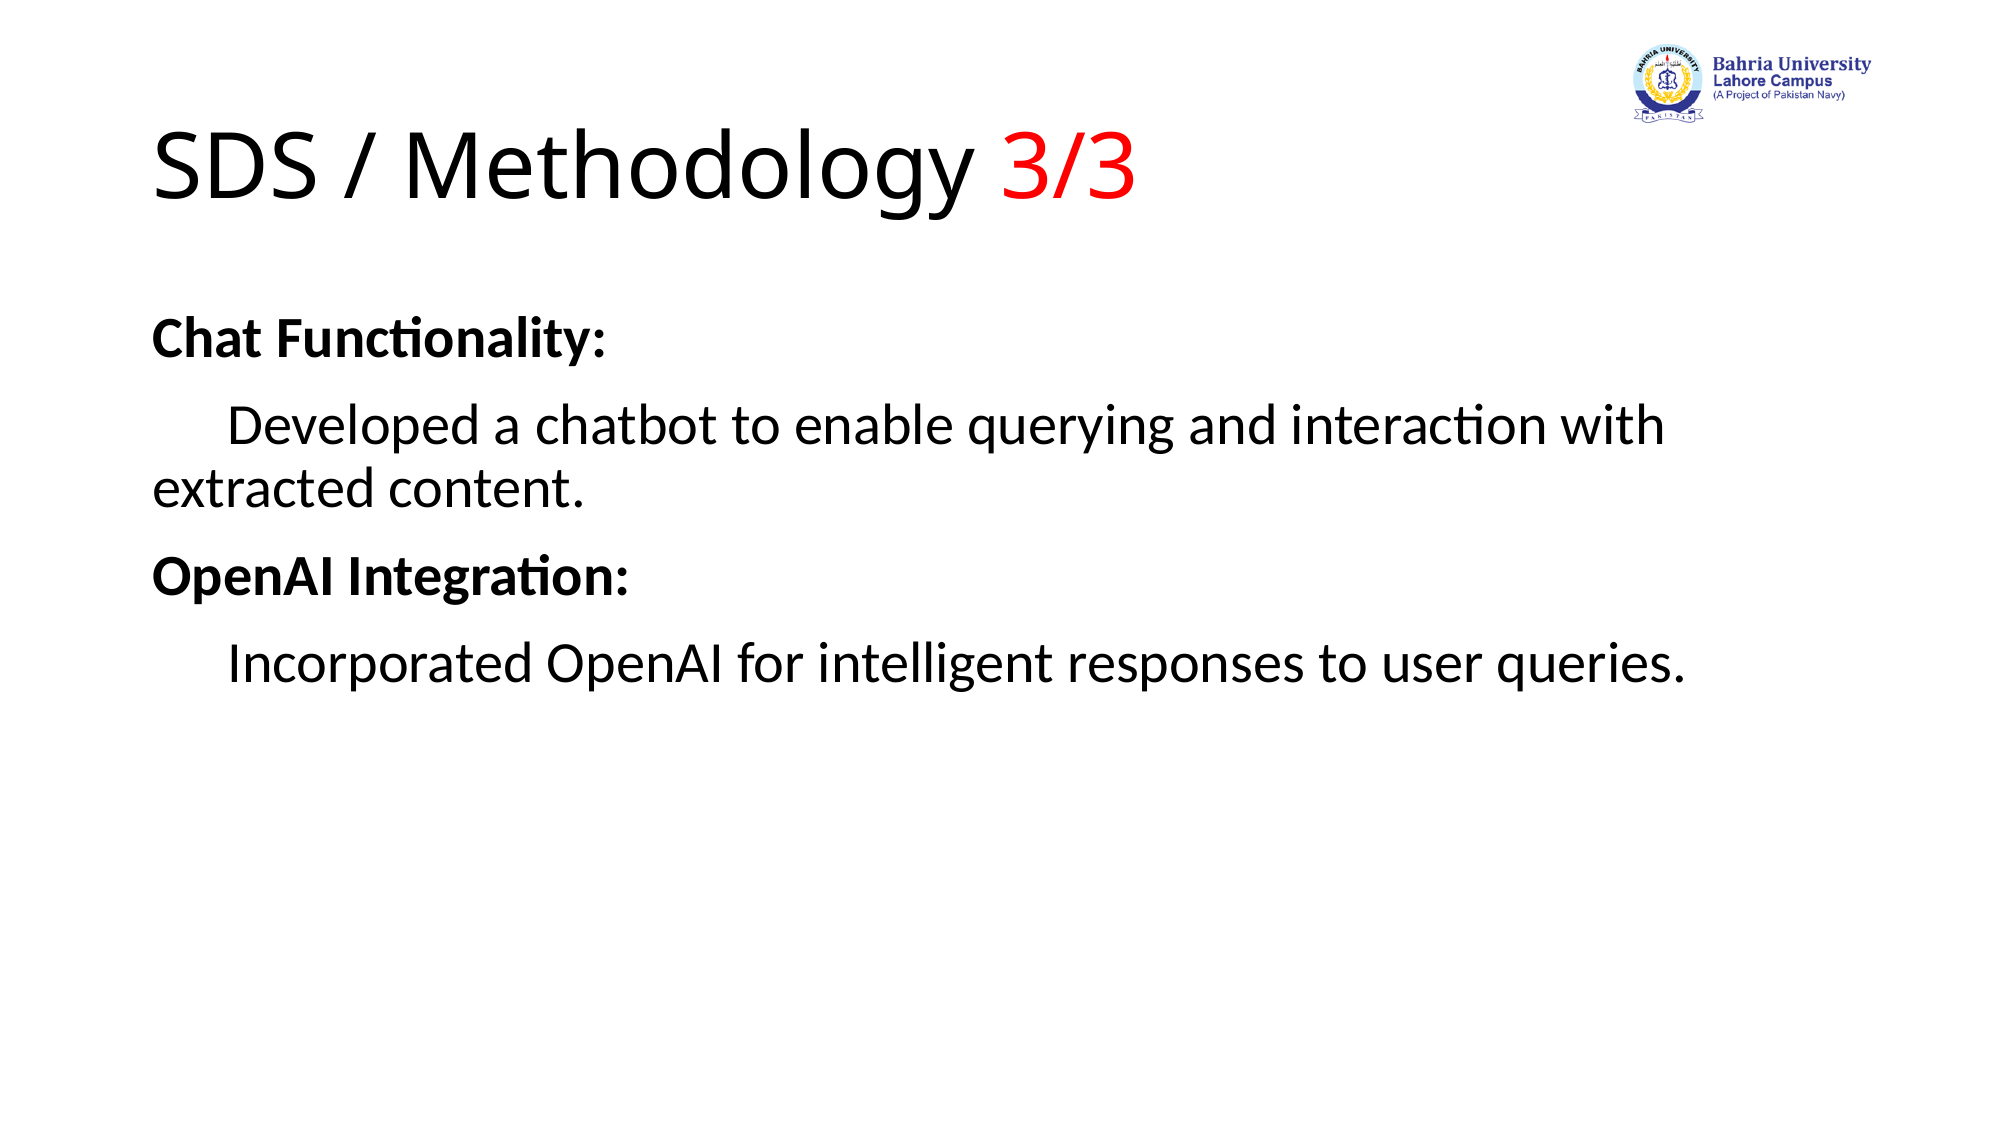

# SDS / Methodology 3/3
Chat Functionality:
	Developed a chatbot to enable querying and interaction with 	extracted content.
OpenAI Integration:
	Incorporated OpenAI for intelligent responses to user queries.